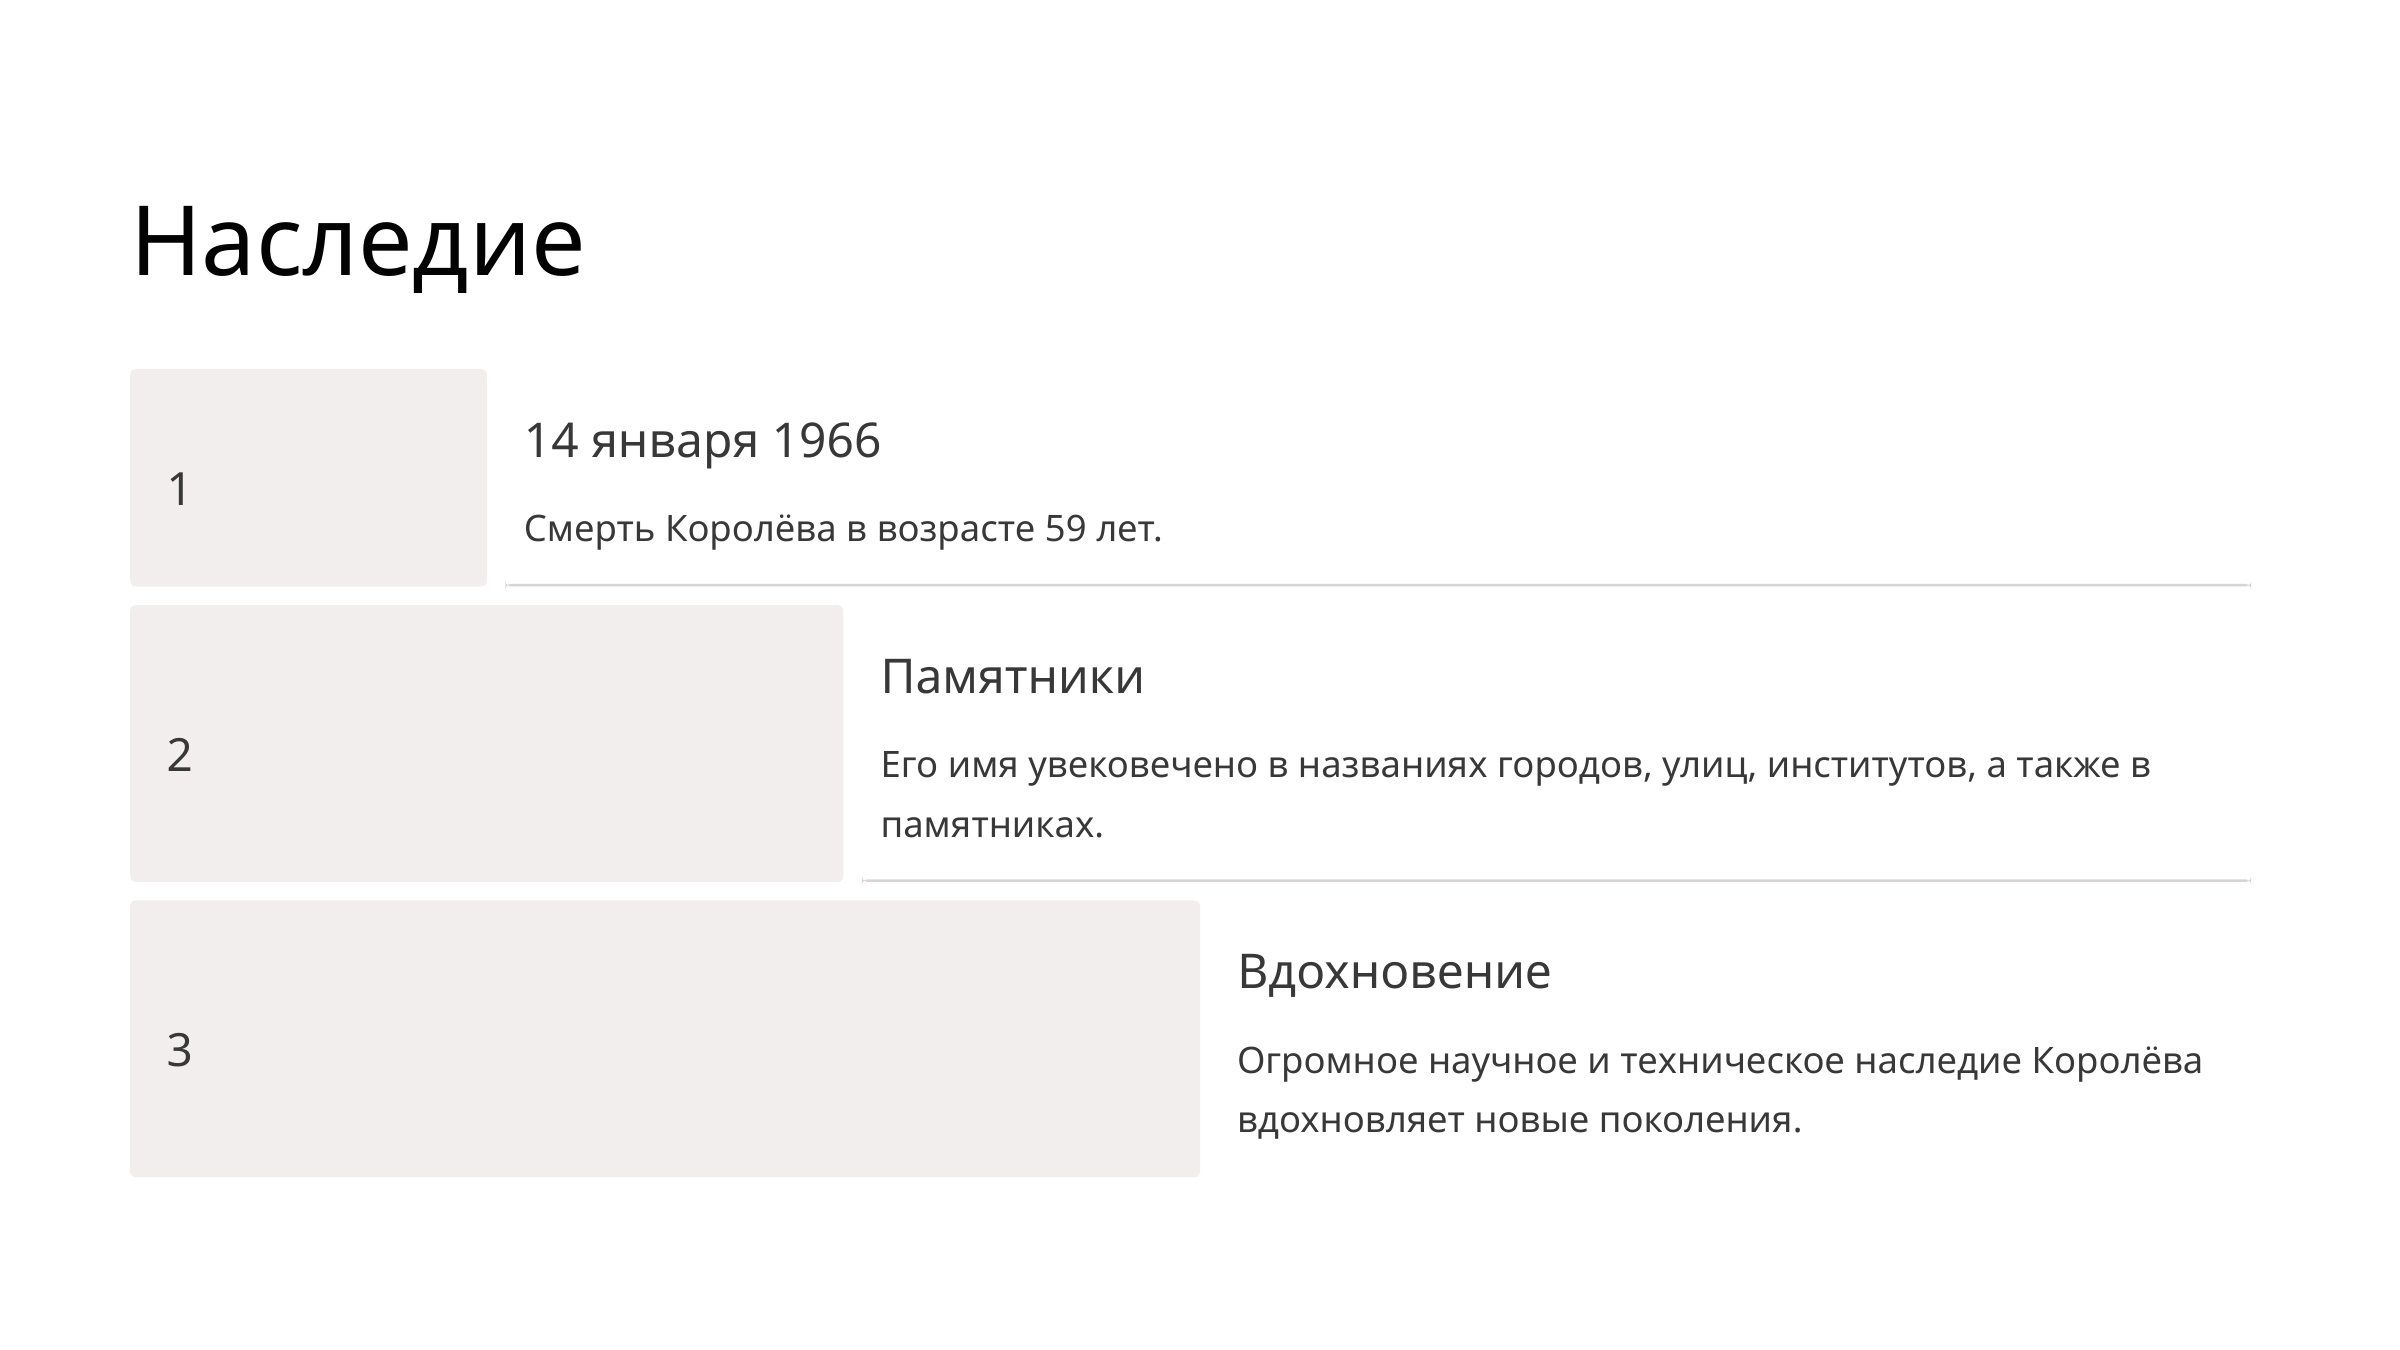

Наследие
14 января 1966
1
Смерть Королёва в возрасте 59 лет.
Памятники
2
Его имя увековечено в названиях городов, улиц, институтов, а также в памятниках.
Вдохновение
3
Огромное научное и техническое наследие Королёва вдохновляет новые поколения.